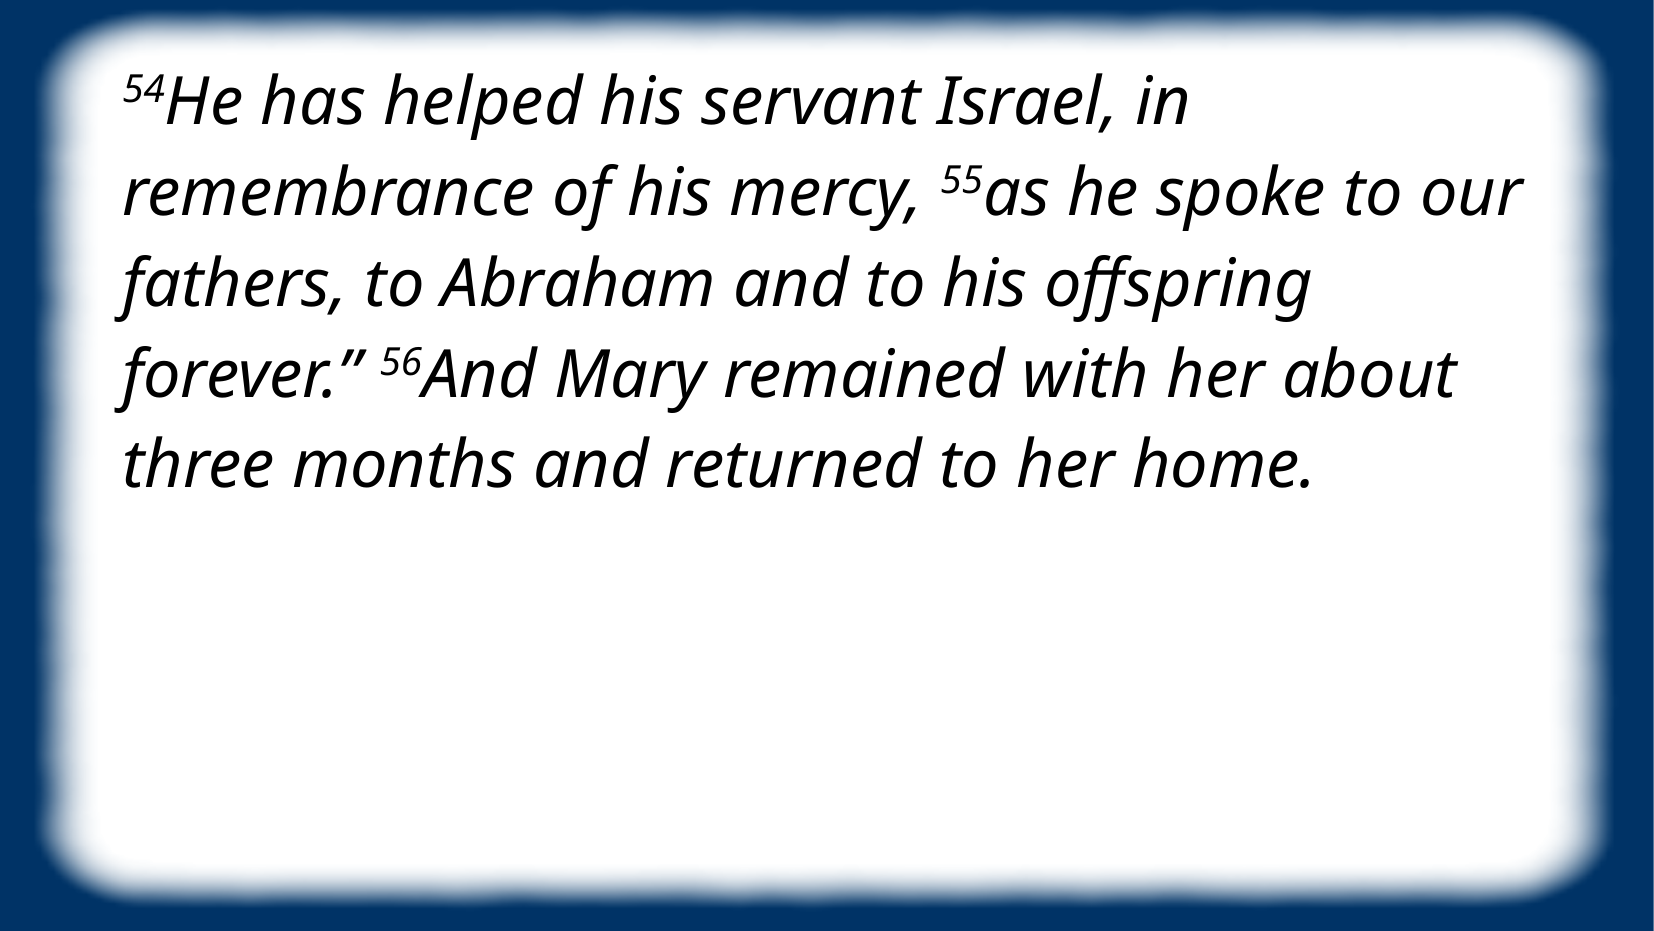

54He has helped his servant Israel, in remembrance of his mercy, 55as he spoke to our fathers, to Abraham and to his offspring forever.” 56And Mary remained with her about three months and returned to her home.